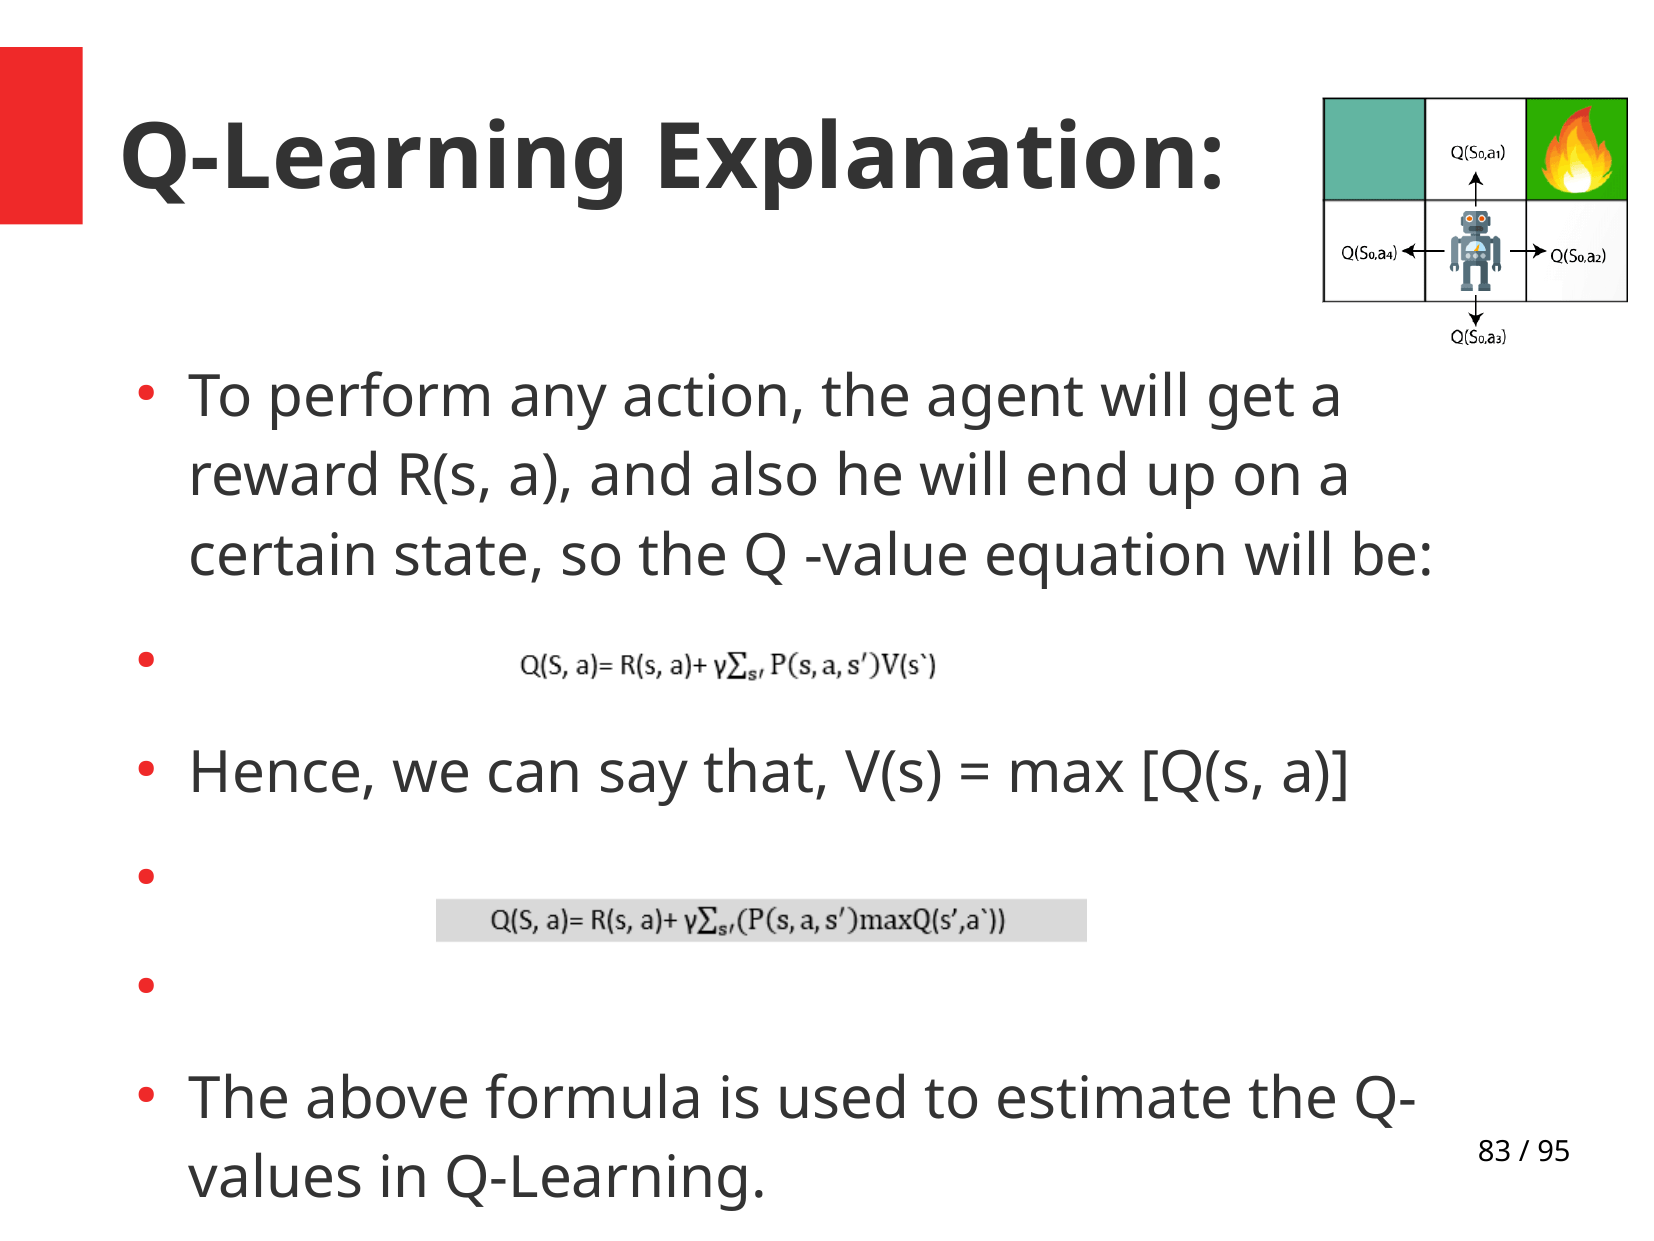

# Q-Learning Explanation:
To perform any action, the agent will get a reward R(s, a), and also he will end up on a certain state, so the Q -value equation will be:
Hence, we can say that, V(s) = max [Q(s, a)]
The above formula is used to estimate the Q-values in Q-Learning.
83